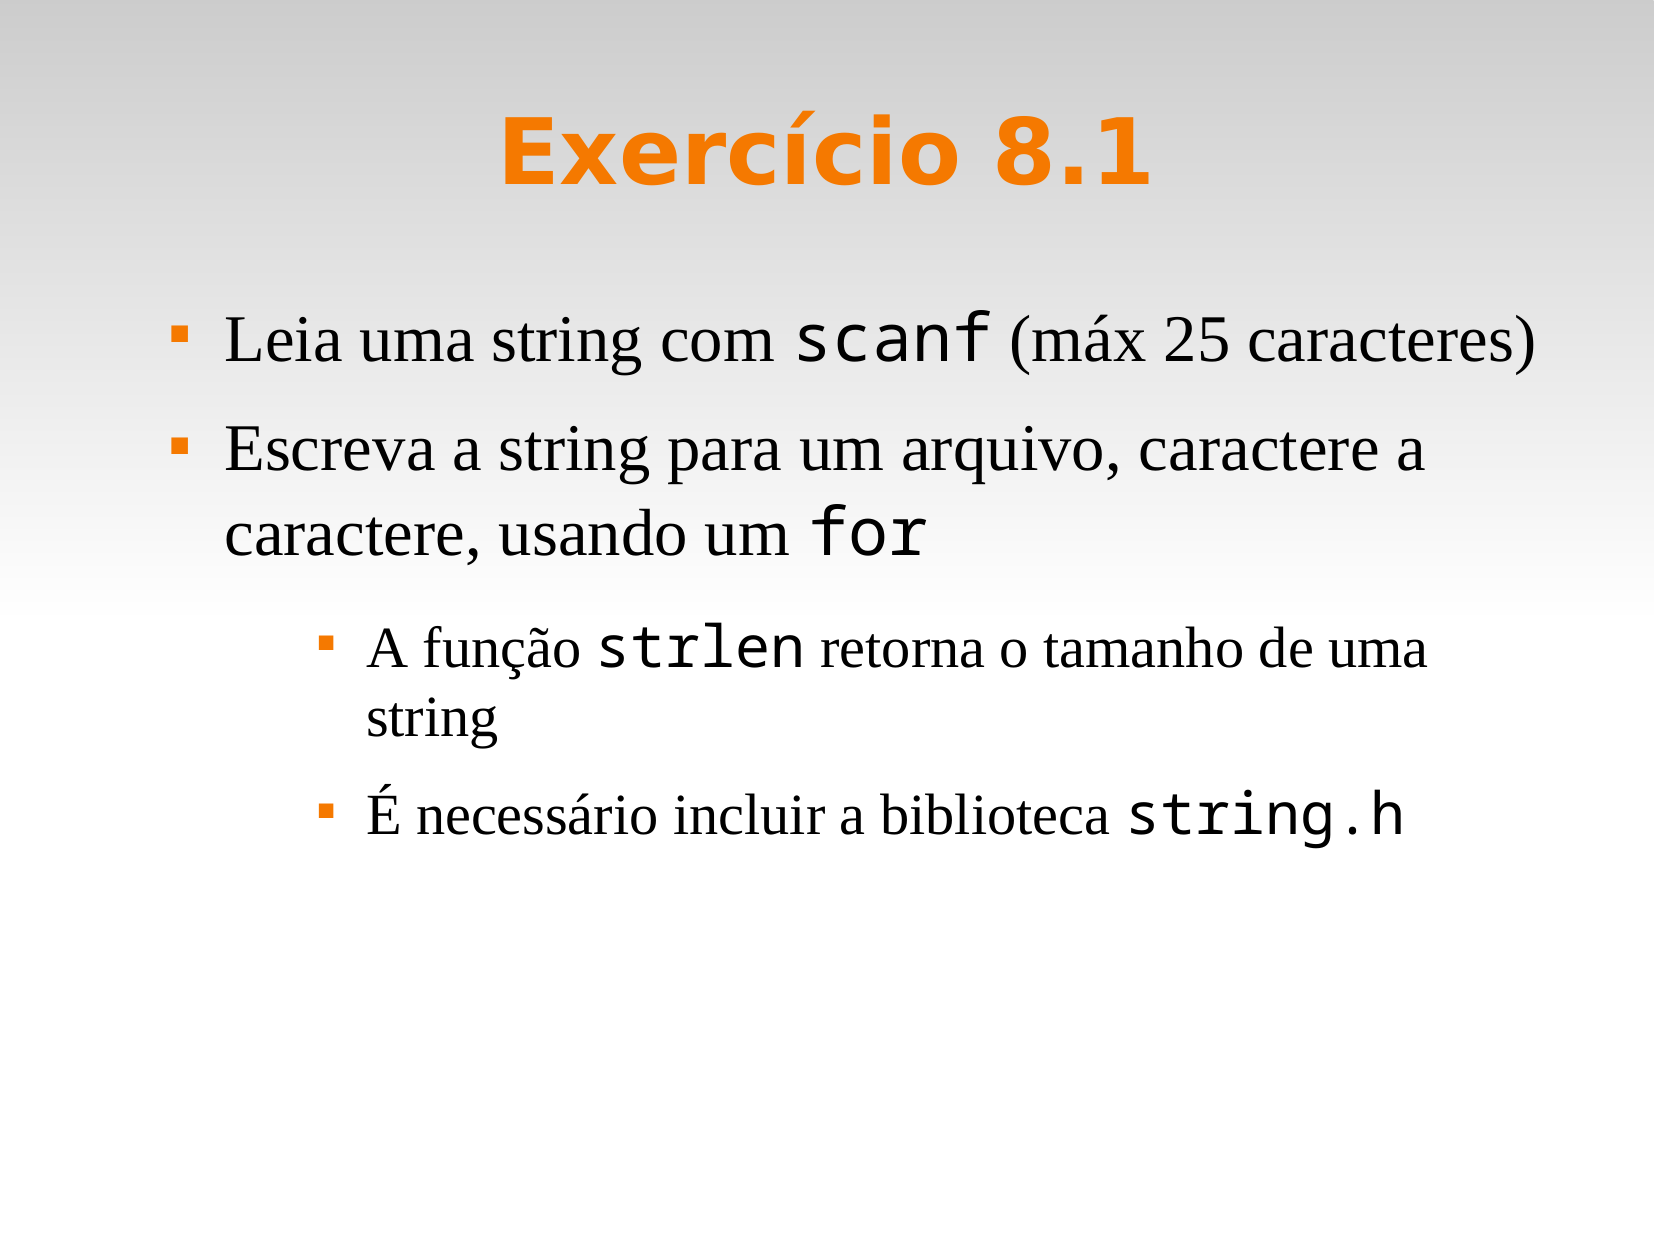

# Exercício 8.1
Leia uma string com scanf (máx 25 caracteres)
Escreva a string para um arquivo, caractere a caractere, usando um for
A função strlen retorna o tamanho de uma string
É necessário incluir a biblioteca string.h